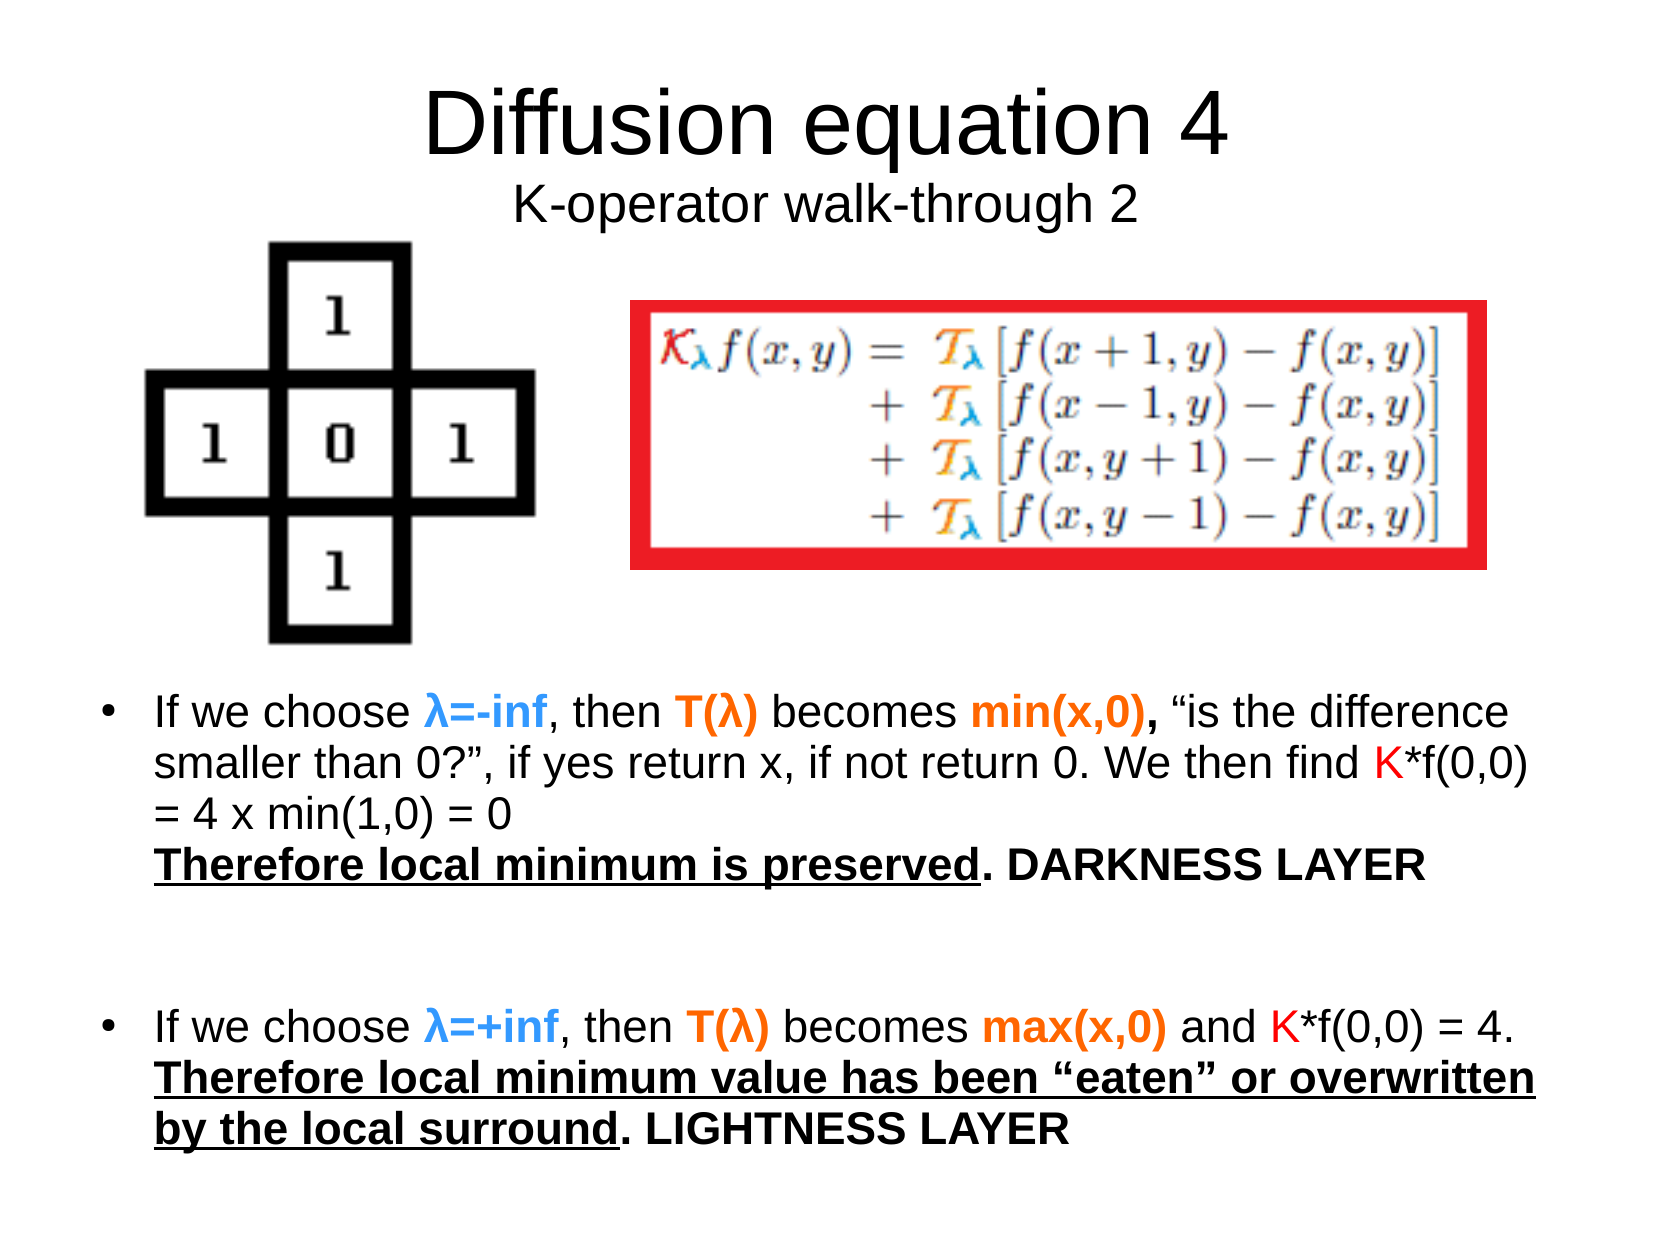

# Diffusion equation 4 K-operator walk-through 2
If we choose λ=-inf, then T(λ) becomes min(x,0), “is the difference smaller than 0?”, if yes return x, if not return 0. We then find K*f(0,0) = 4 x min(1,0) = 0
Therefore local minimum is preserved. DARKNESS LAYER
If we choose λ=+inf, then T(λ) becomes max(x,0) and K*f(0,0) = 4.
Therefore local minimum value has been “eaten” or overwritten by the local surround. LIGHTNESS LAYER